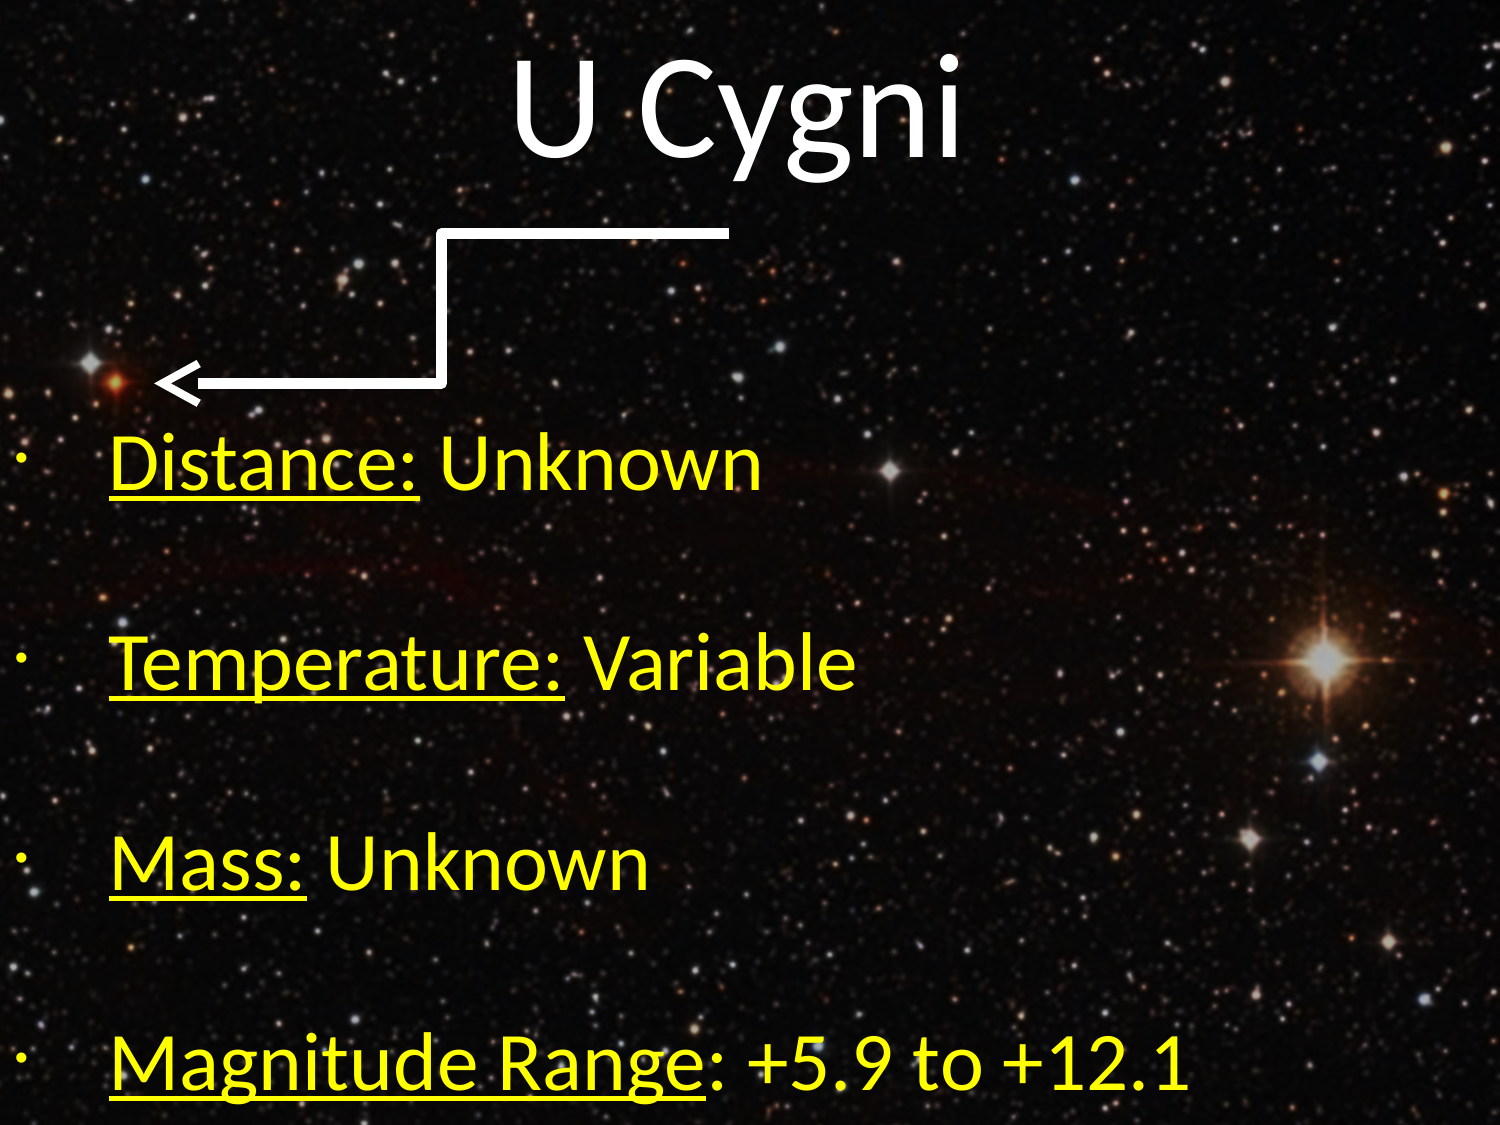

U Cygni
Distance: Unknown
Temperature: Variable
Mass: Unknown
Magnitude Range: +5.9 to +12.1